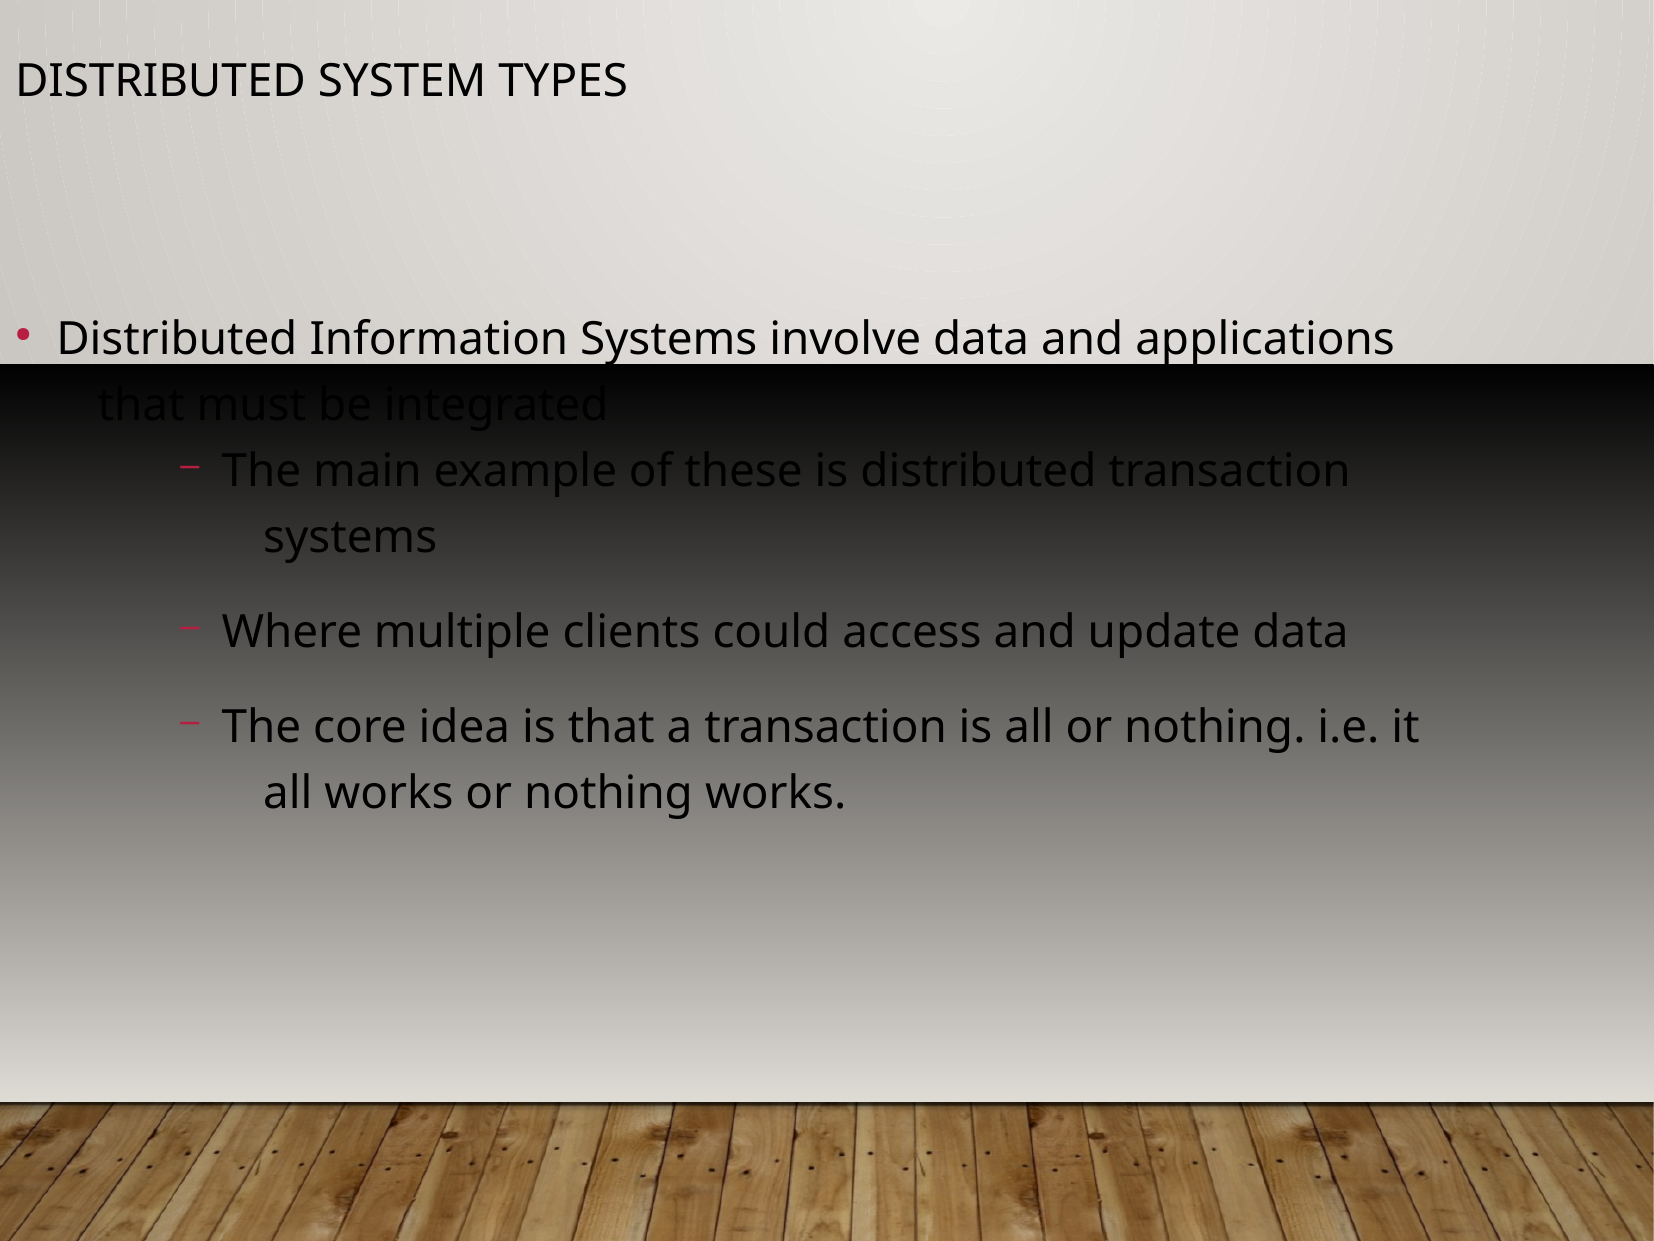

# Distributed System Types
Distributed Information Systems involve data and applications that must be integrated
The main example of these is distributed transaction systems
Where multiple clients could access and update data
The core idea is that a transaction is all or nothing. i.e. it all works or nothing works.